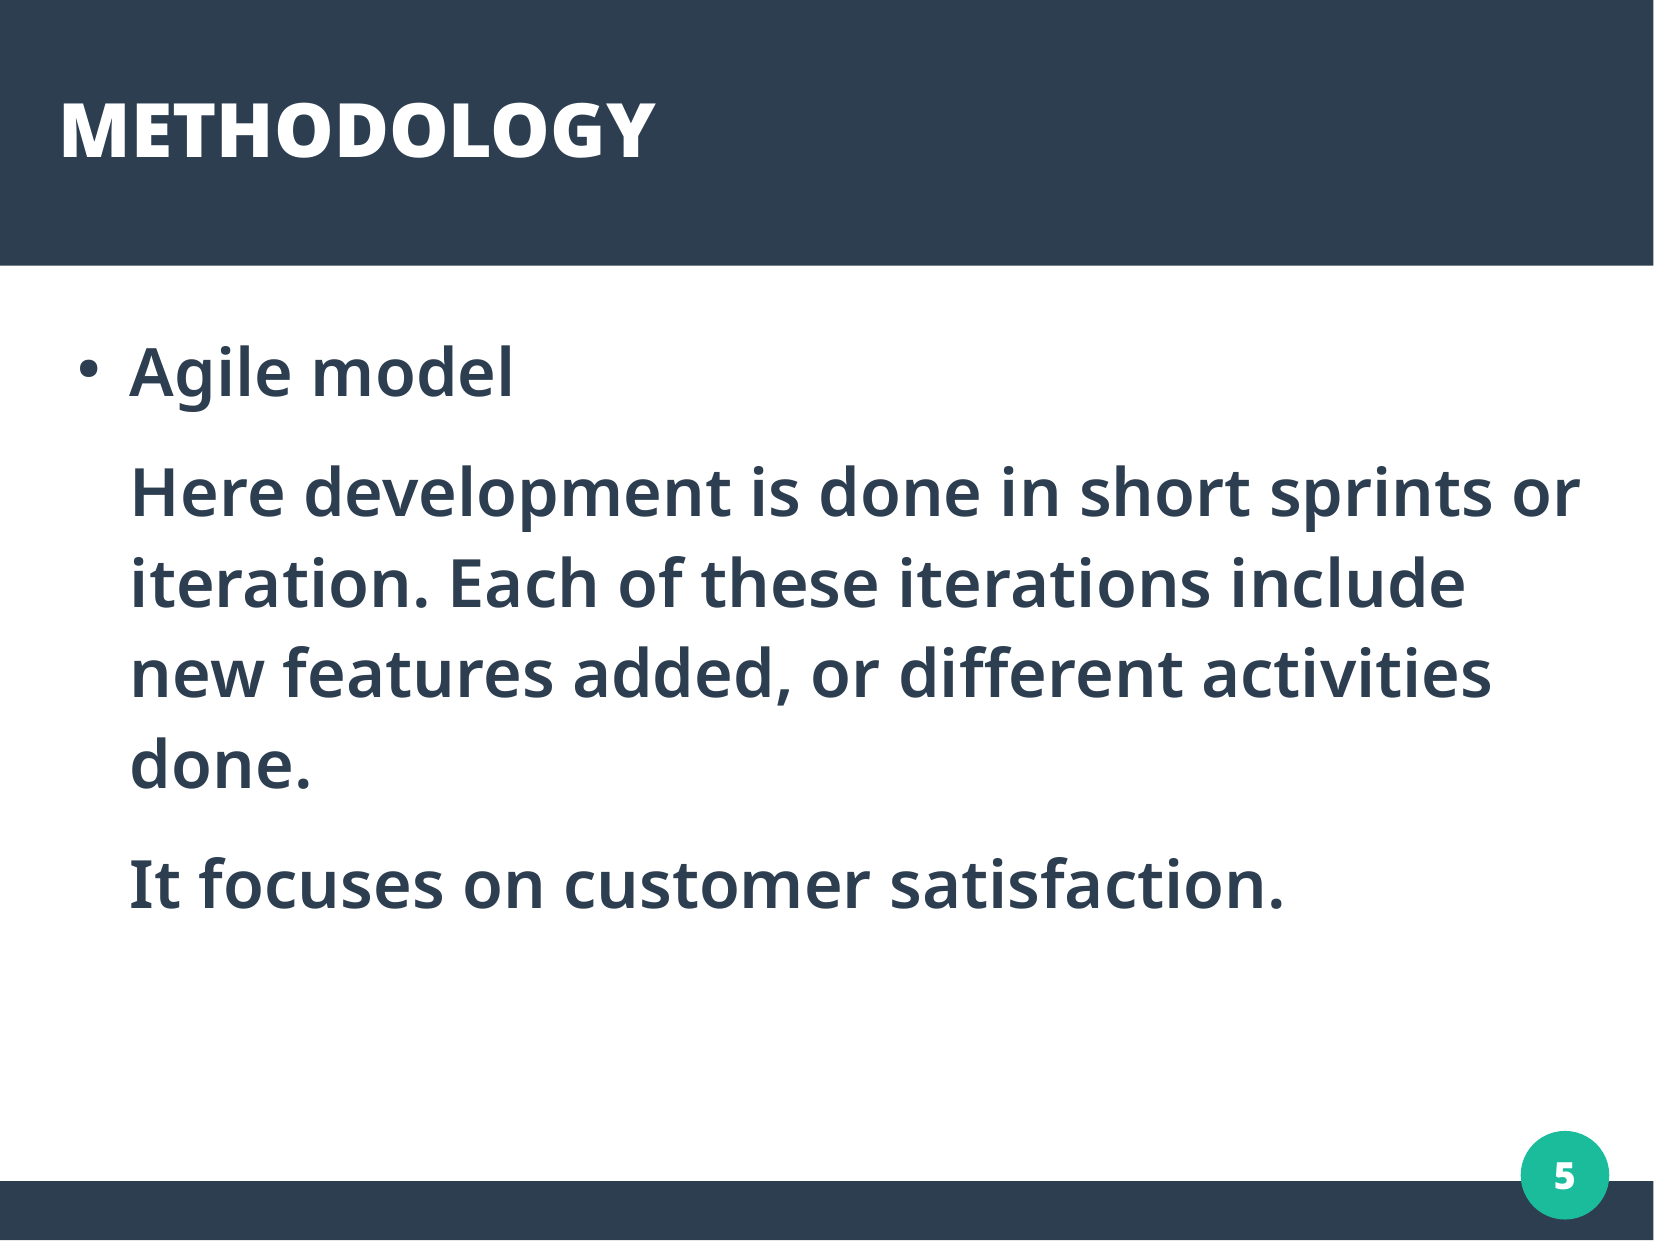

# METHODOLOGY
Agile model
Here development is done in short sprints or iteration. Each of these iterations include new features added, or different activities done.
It focuses on customer satisfaction.
5